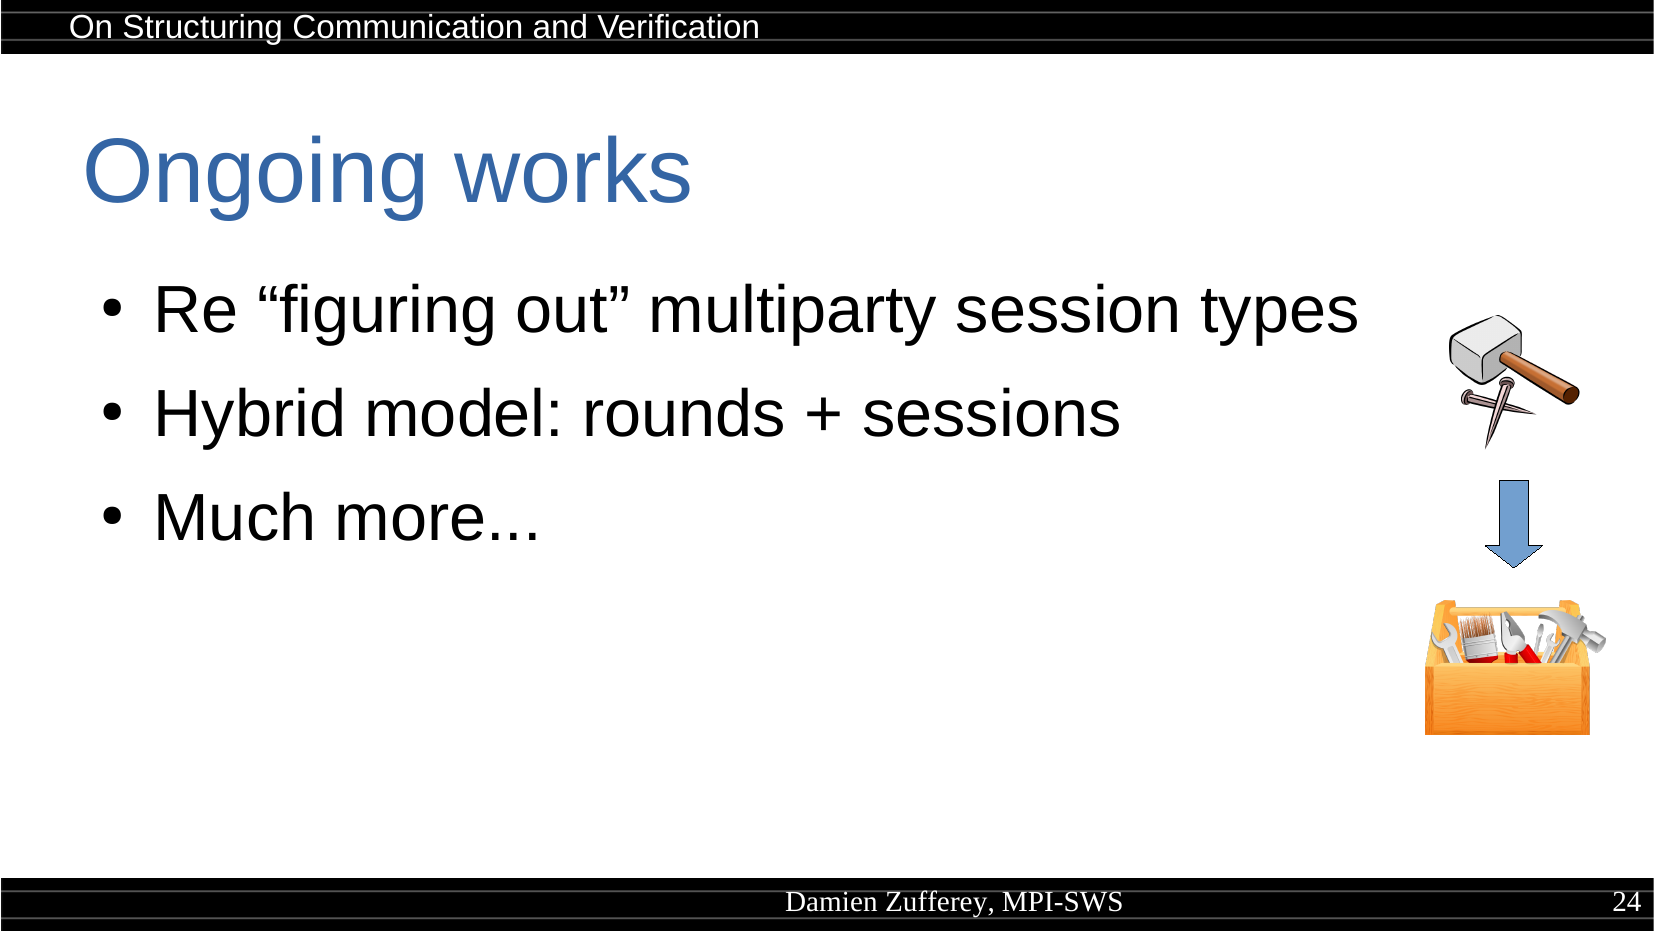

# Ongoing works
Re “figuring out” multiparty session types
Hybrid model: rounds + sessions
Much more...